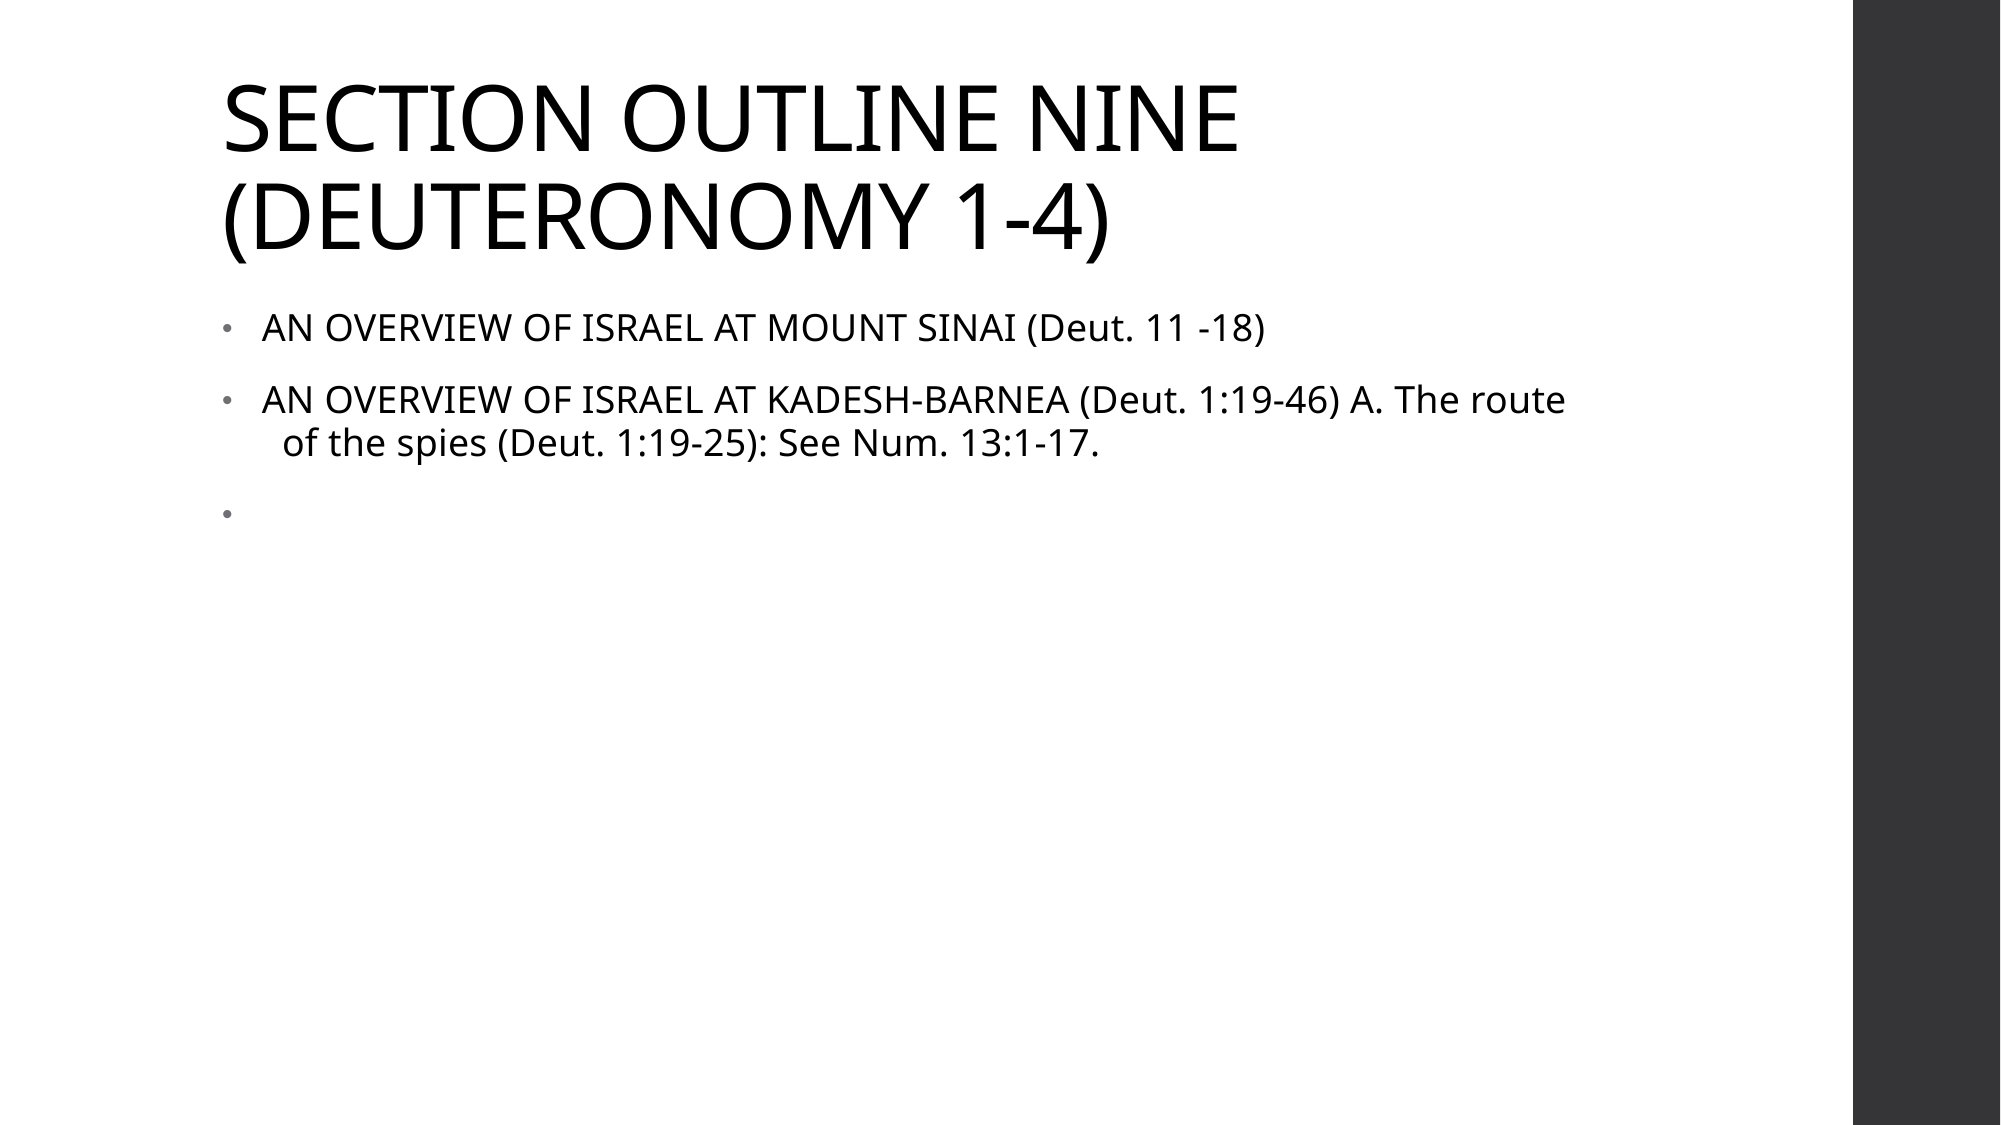

# SECTION OUTLINE NINE (DEUTERONOMY 1-4)
 AN OVERVIEW OF ISRAEL AT MOUNT SINAI (Deut. 11 -18)
 AN OVERVIEW OF ISRAEL AT KADESH-BARNEA (Deut. 1:19-46) A. The route of the spies (Deut. 1:19-25): See Num. 13:1-17.